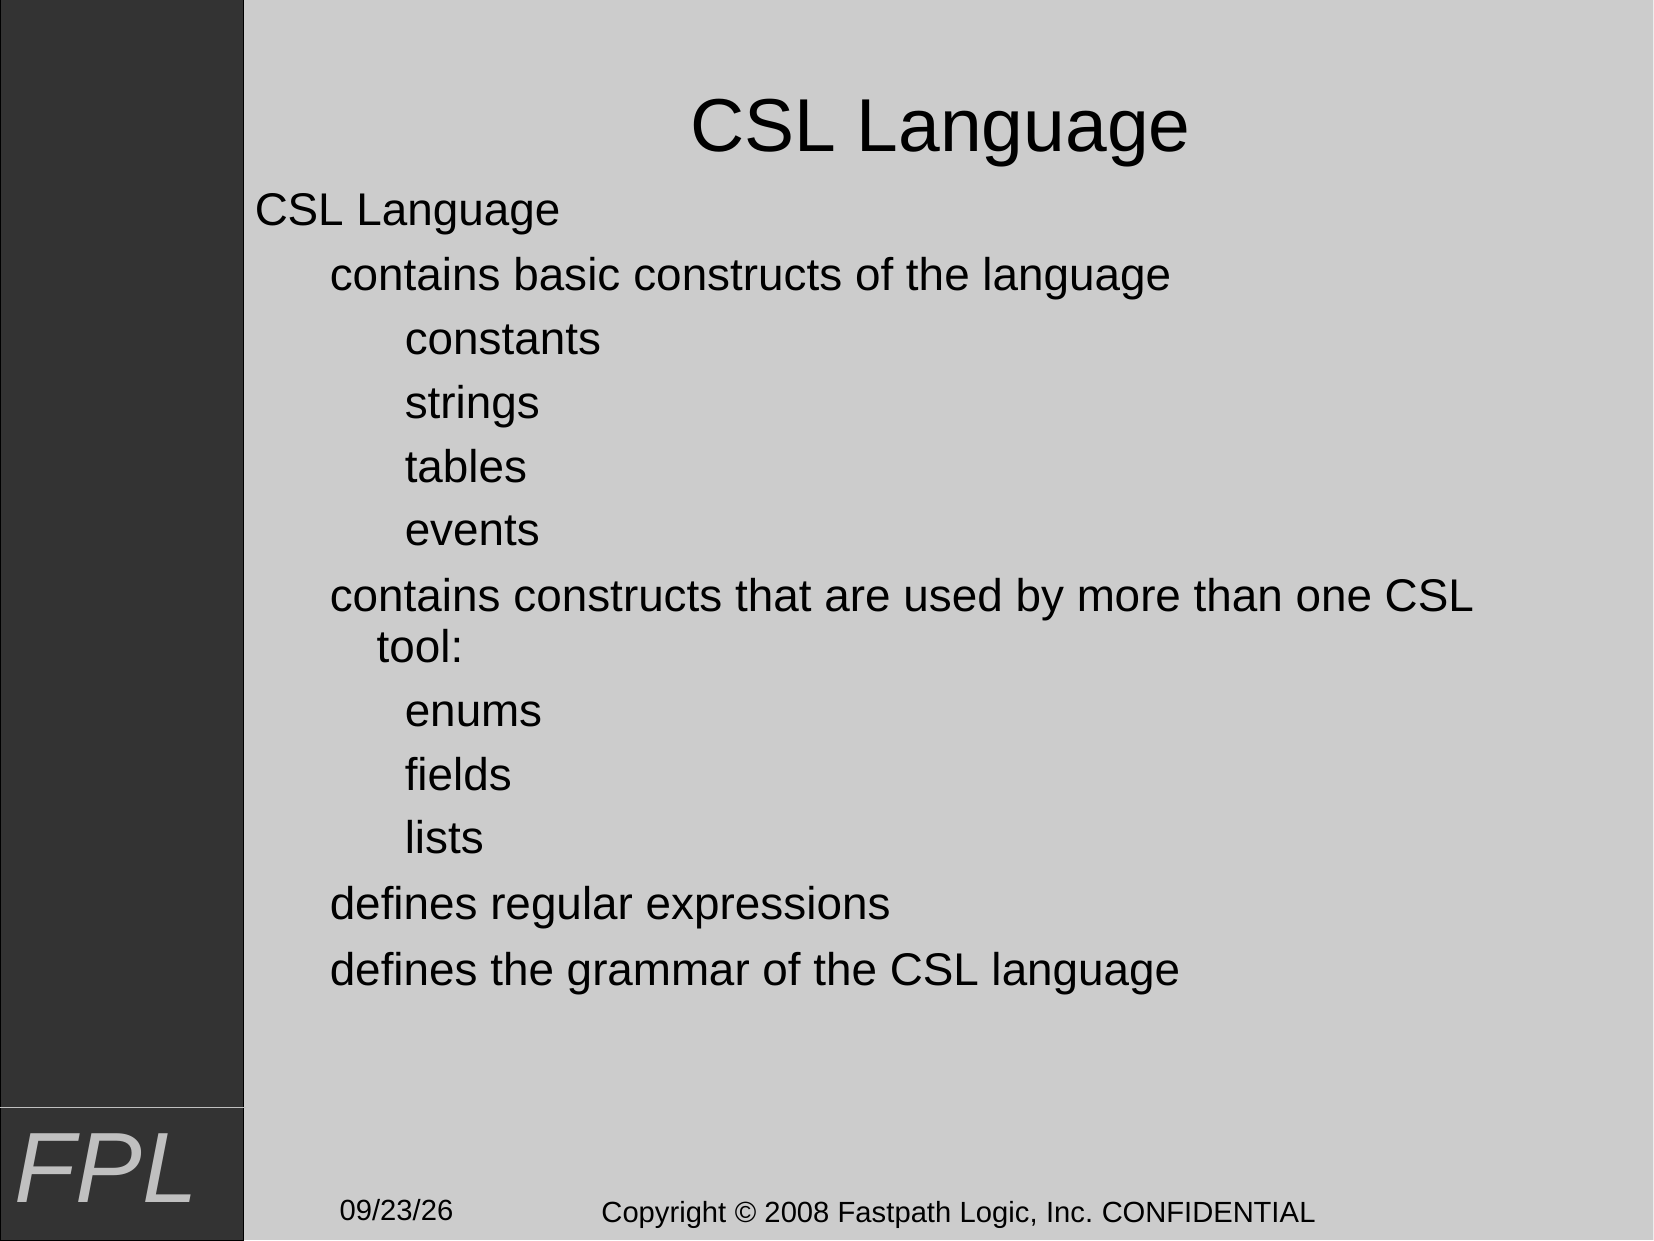

# CSL Language
CSL Language
contains basic constructs of the language
constants
strings
tables
events
contains constructs that are used by more than one CSL tool:
enums
fields
lists
defines regular expressions
defines the grammar of the CSL language
Copyright Fastpath Logic Inc. @2007